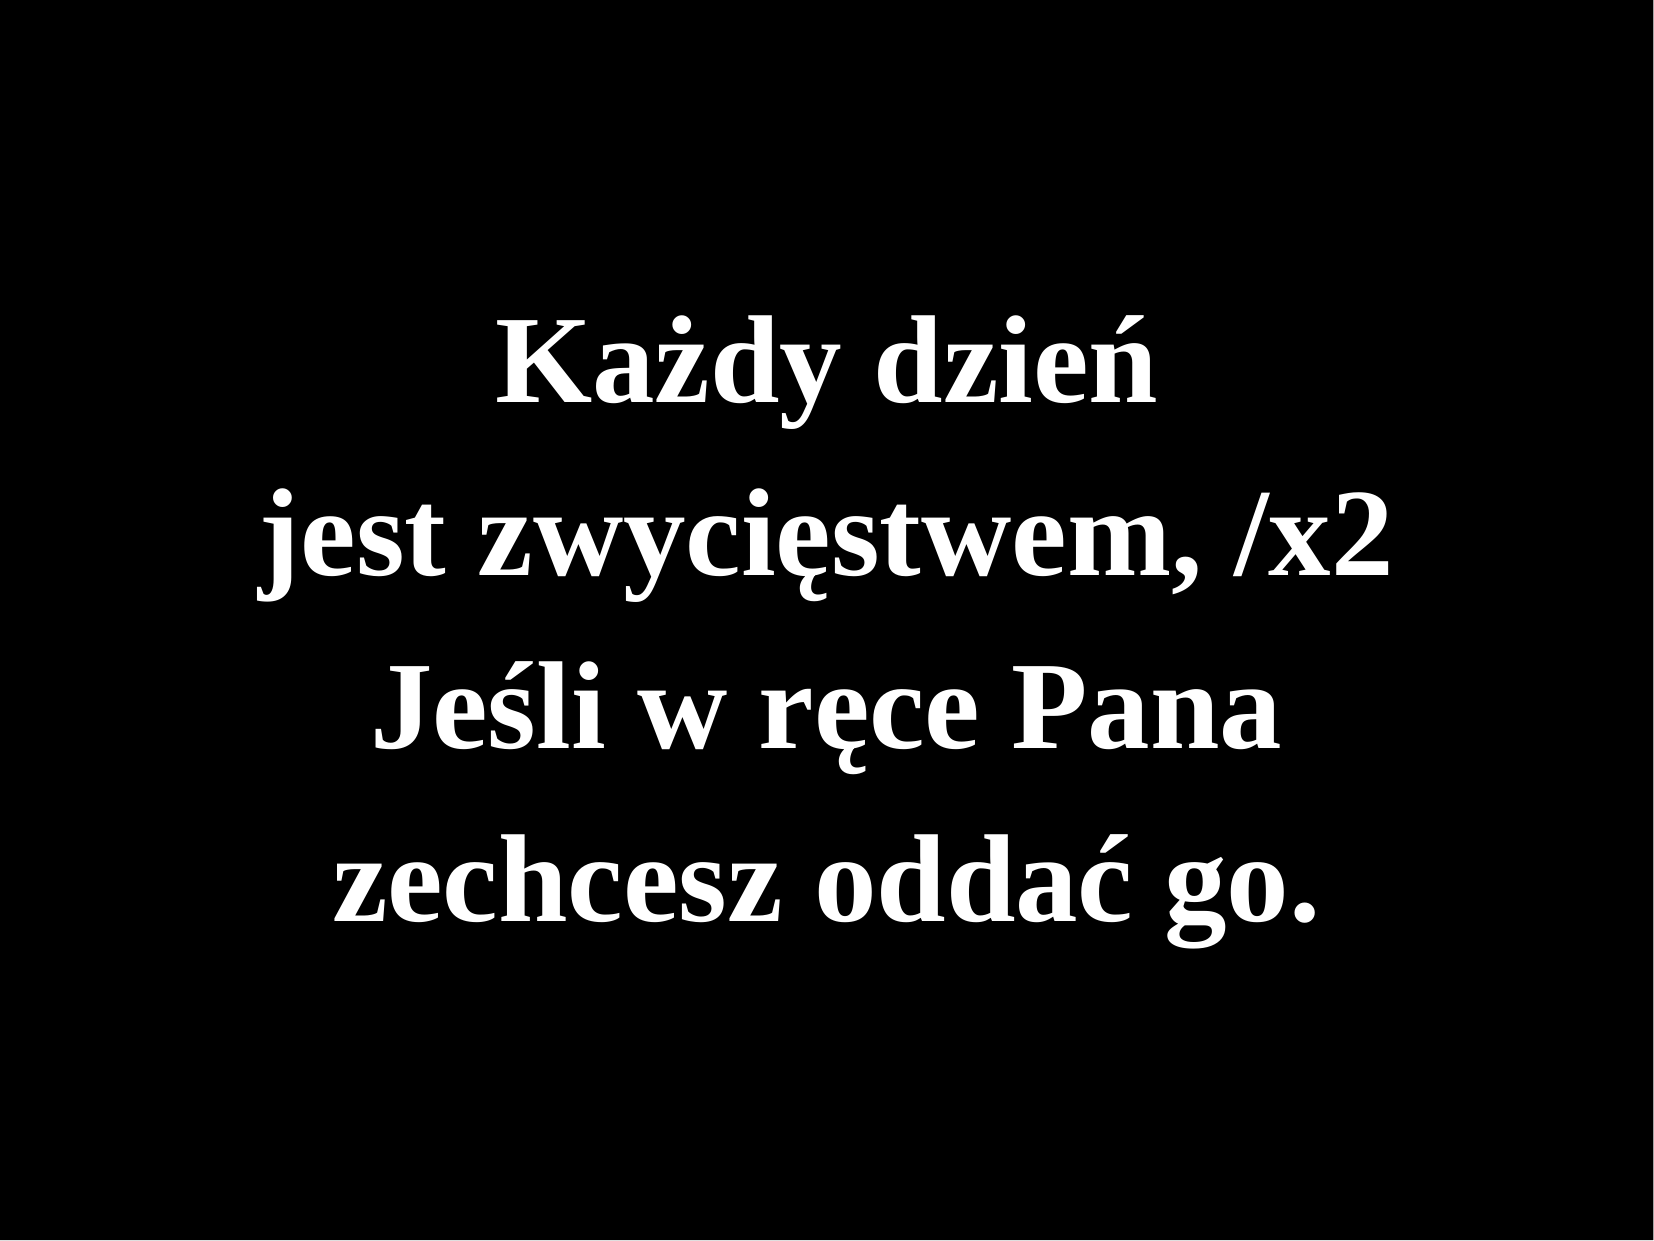

# Każdy dzień ppp jest zwycięstwem, /x2 ppp Jeśli w ręce Pana ppp zechcesz oddać go.